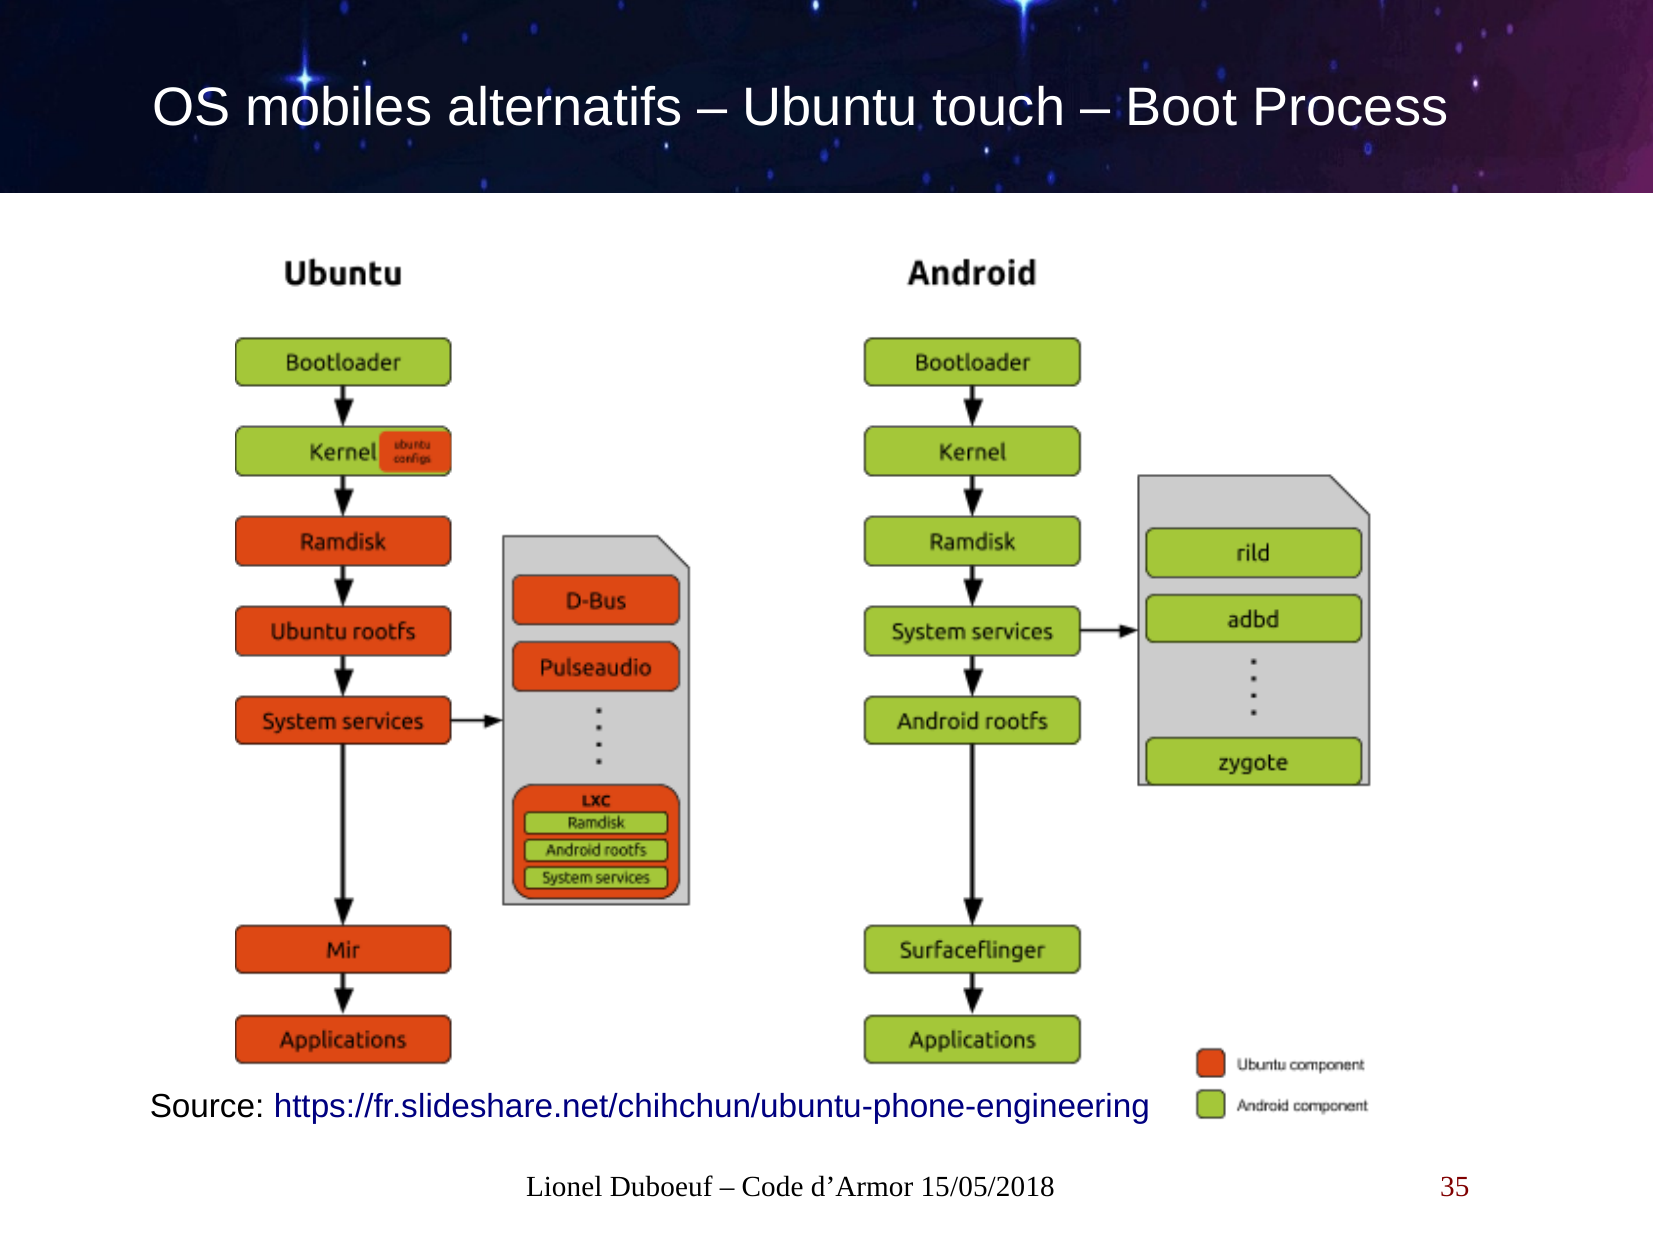

# OS mobiles alternatifs – Ubuntu touch – Boot Process
Source: https://fr.slideshare.net/chihchun/ubuntu-phone-engineering
35